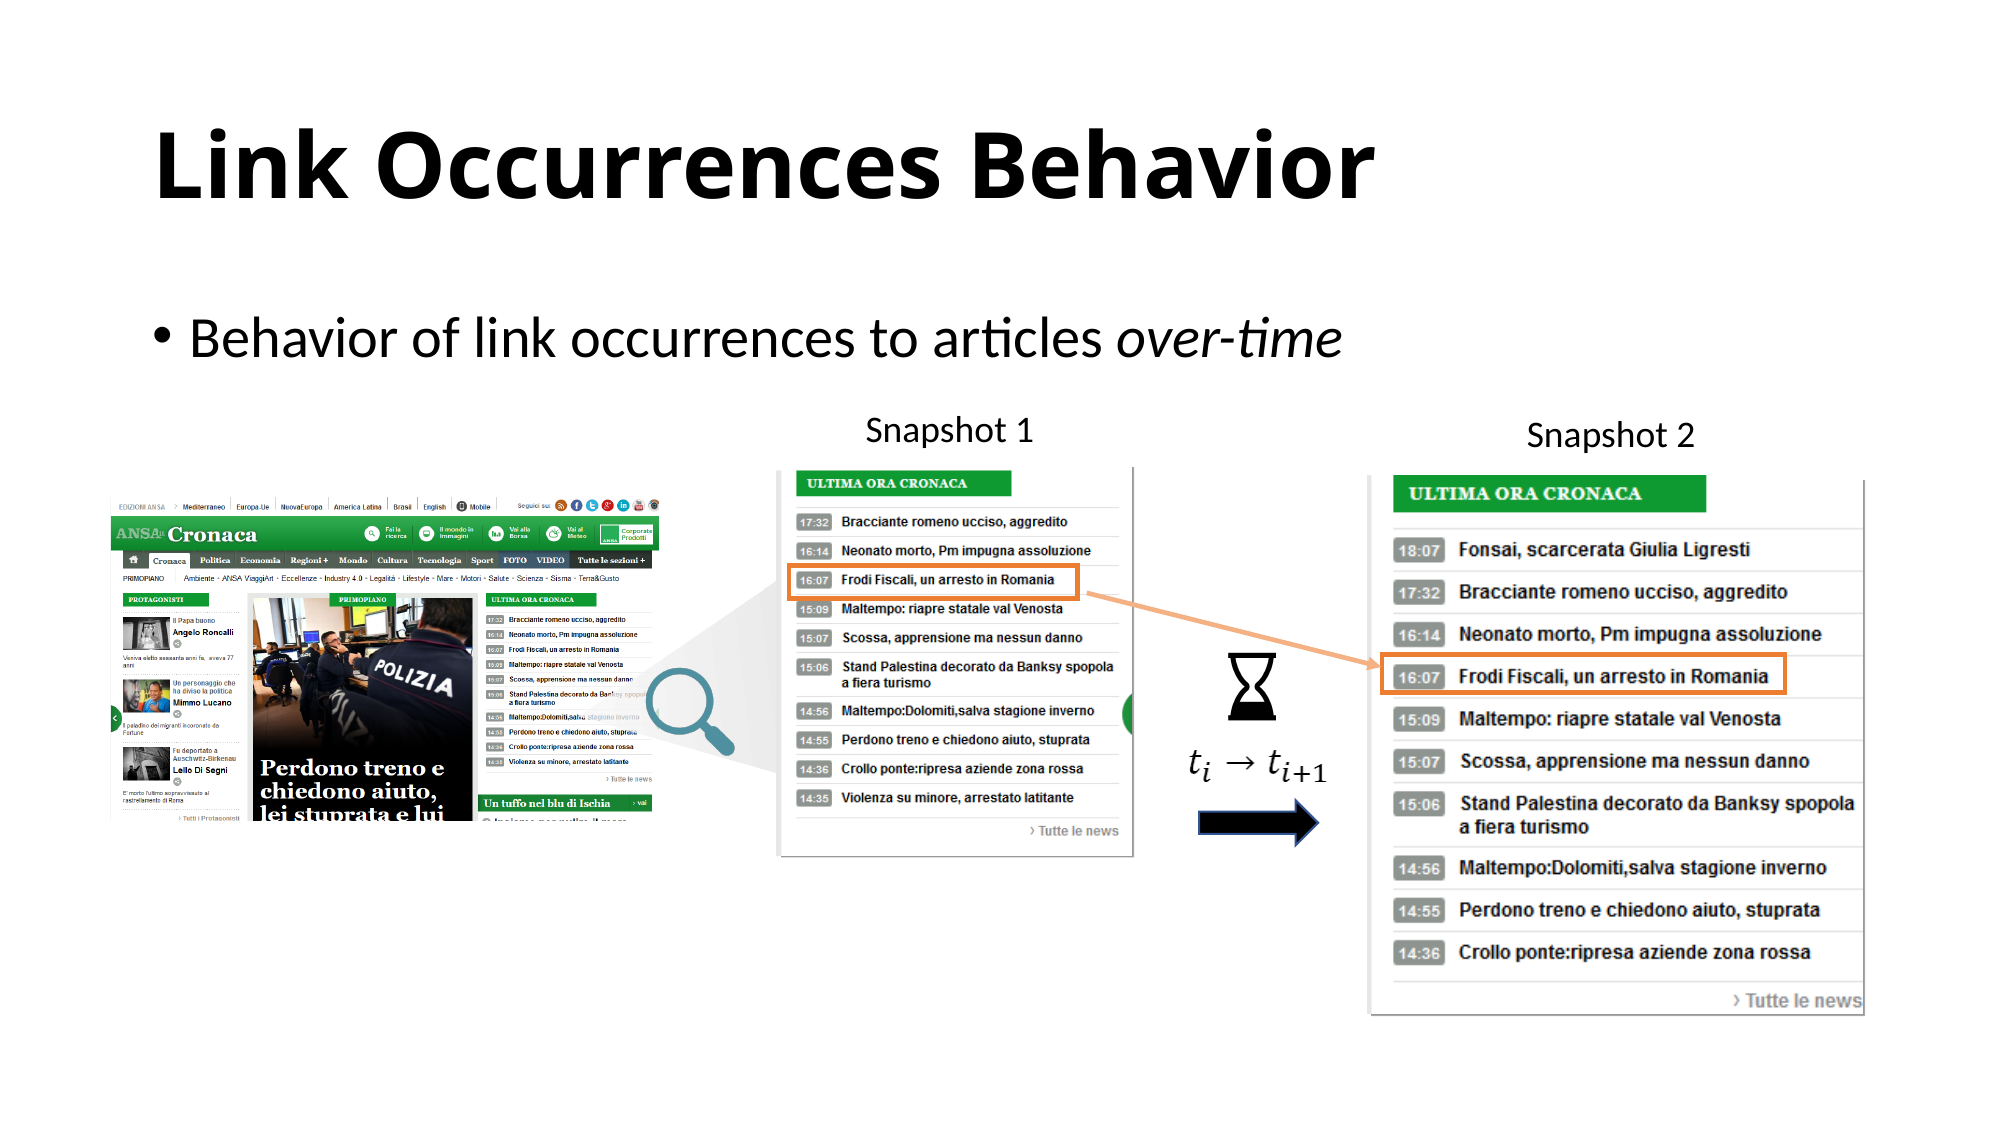

# Link Occurrences Behavior
Behavior of link occurrences to articles over-time
Snapshot 1
Snapshot 2